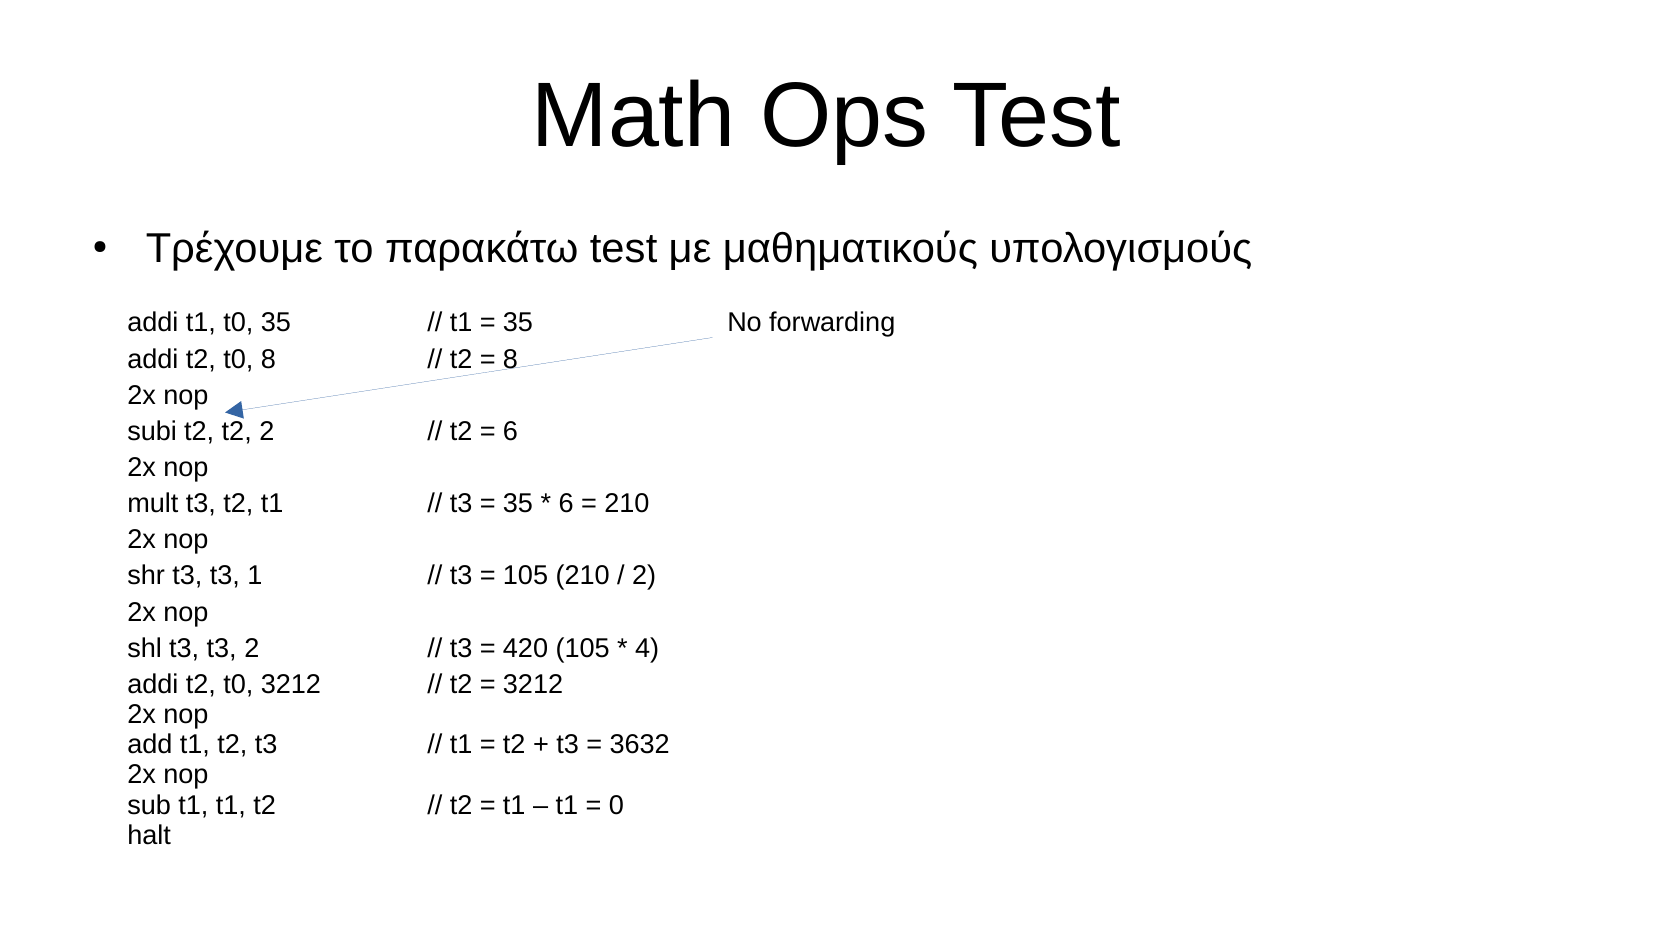

# Math Ops Test
Τρέχουμε το παρακάτω test με μαθηματικούς υπολογισμούς
addi t1, t0, 35 		// t1 = 35
addi t2, t0, 8 		// t2 = 8
2x nop
subi t2, t2, 2 		// t2 = 6
2x nop
mult t3, t2, t1 		// t3 = 35 * 6 = 210
2x nop
shr t3, t3, 1 		// t3 = 105 (210 / 2)
2x nop
shl t3, t3, 2 		// t3 = 420 (105 * 4)
addi t2, t0, 3212 		// t2 = 3212
2x nop
add t1, t2, t3 		// t1 = t2 + t3 = 3632
2x nop
sub t1, t1, t2 		// t2 = t1 – t1 = 0
halt
No forwarding